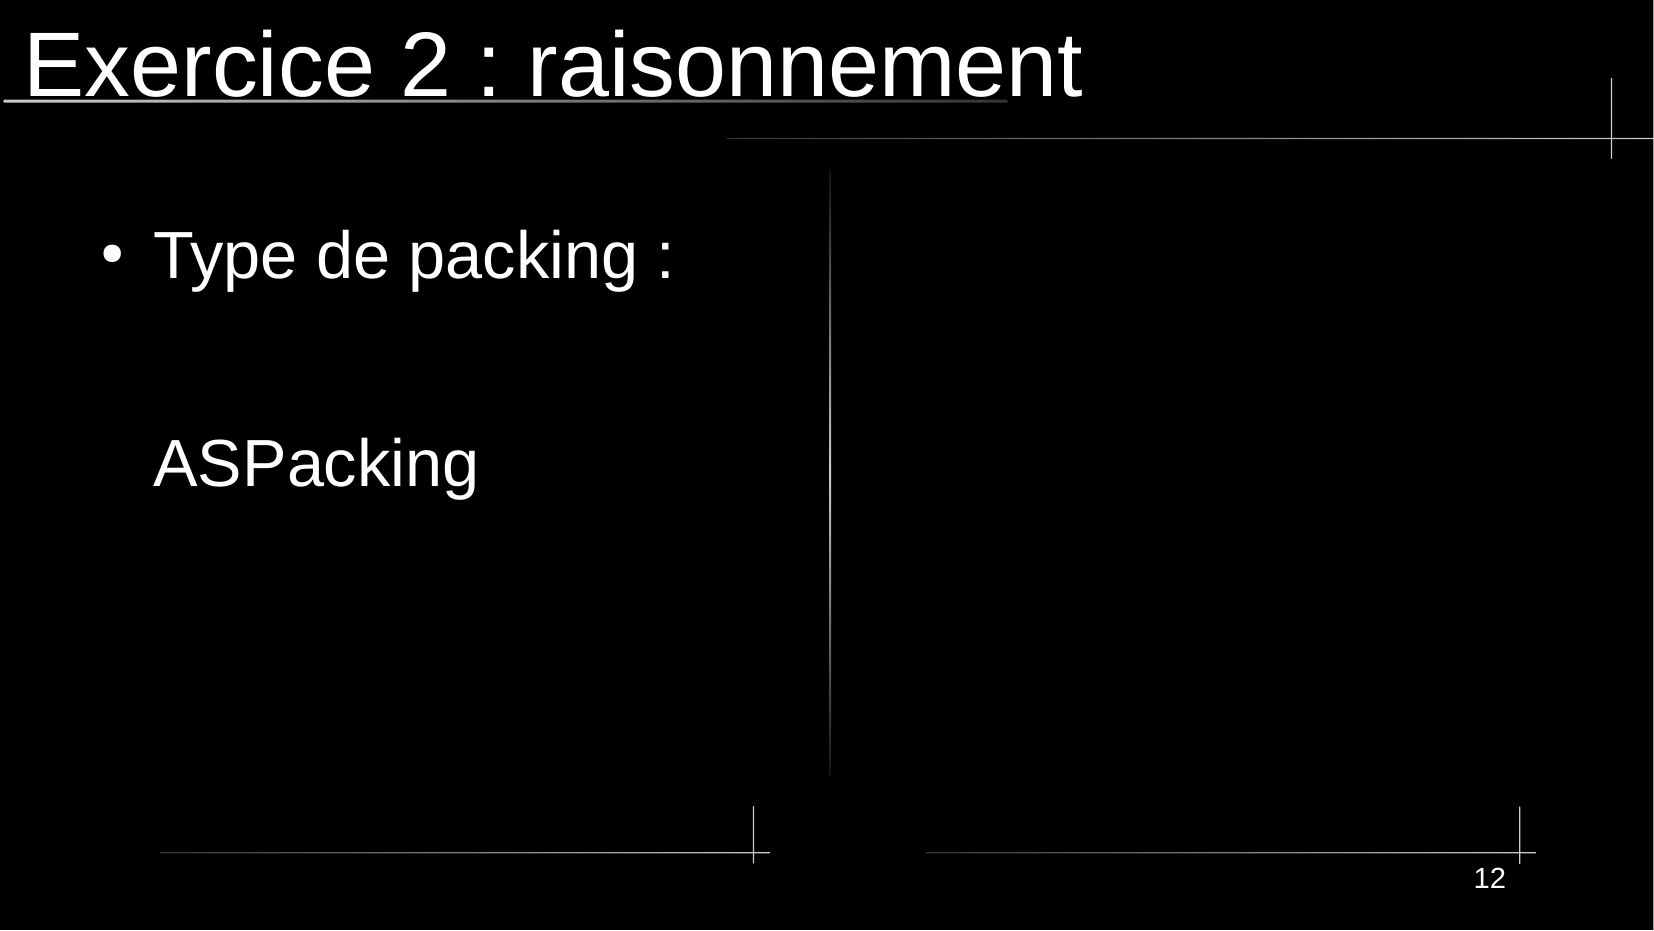

# Exercice 2 : raisonnement
Type de packing :
ASPacking
12